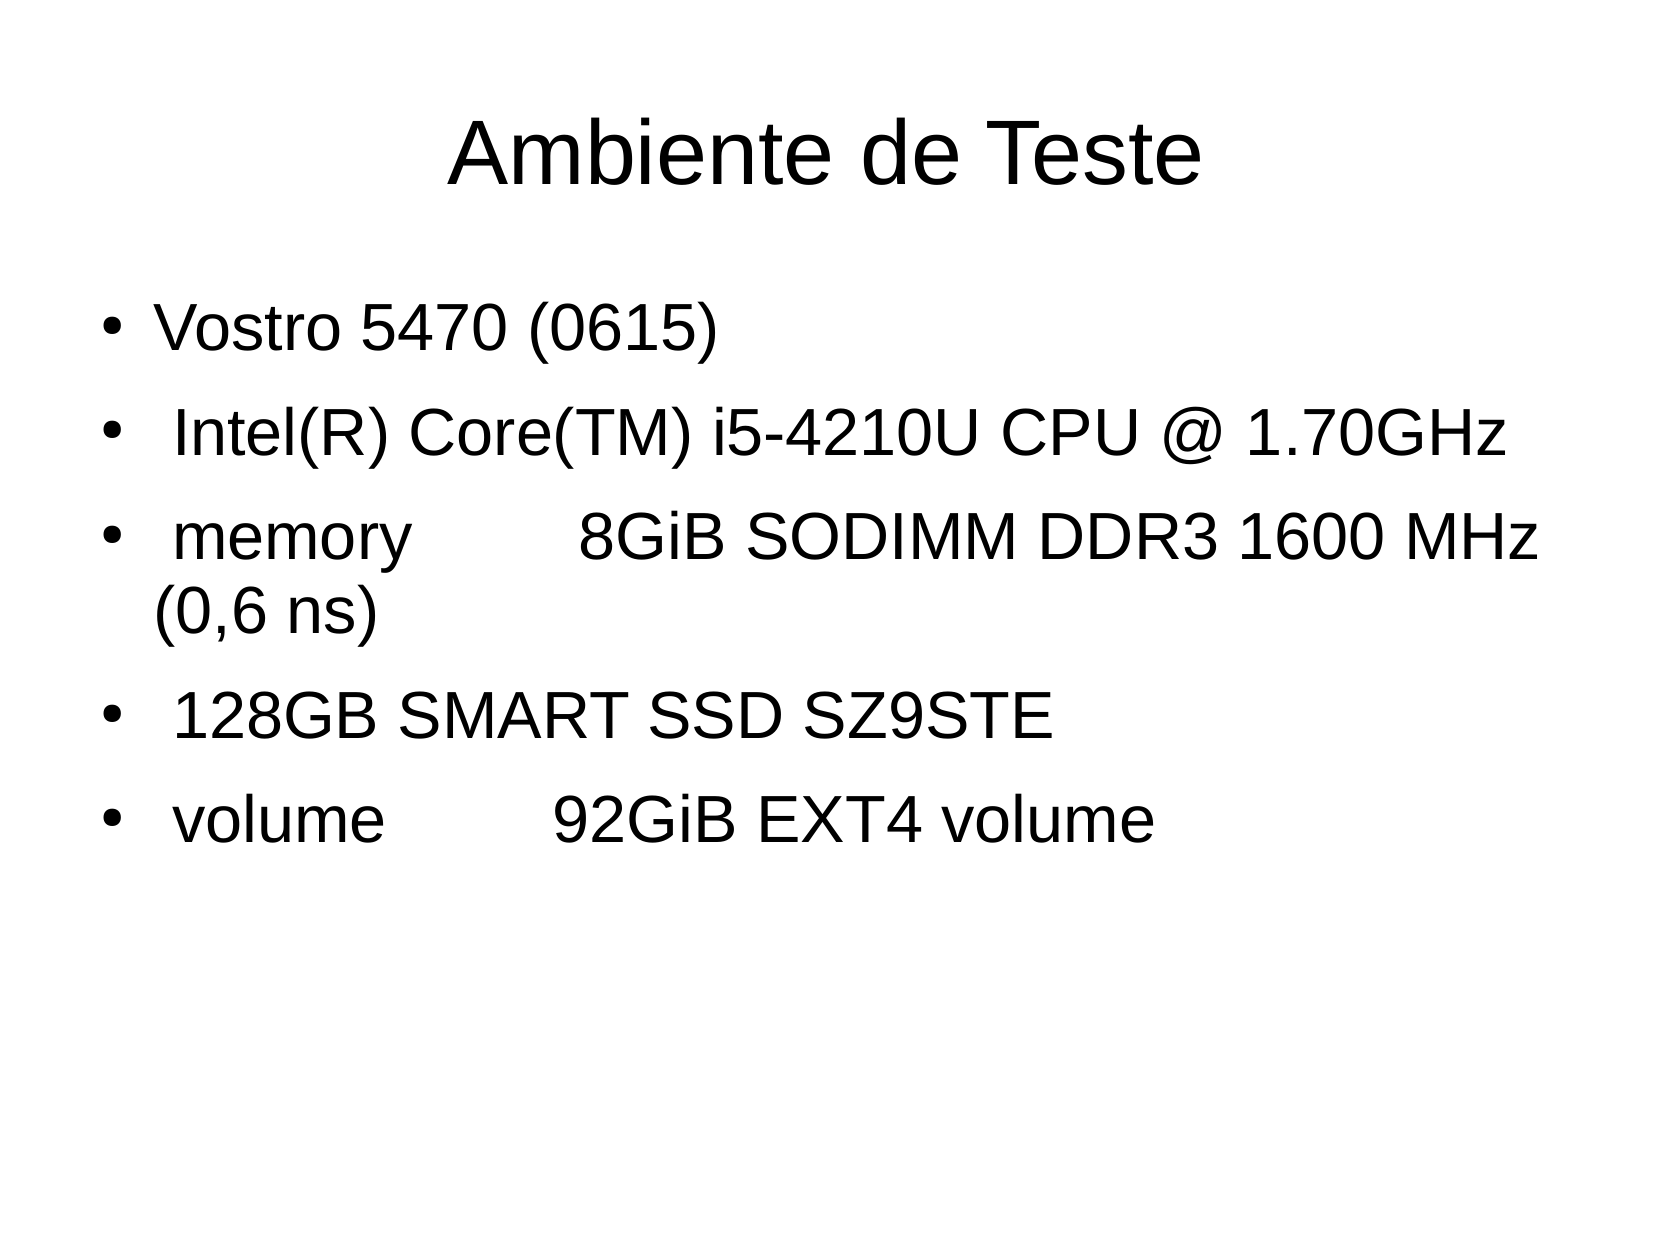

# Ambiente de Teste
Vostro 5470 (0615)
 Intel(R) Core(TM) i5-4210U CPU @ 1.70GHz
 memory 8GiB SODIMM DDR3 1600 MHz (0,6 ns)
 128GB SMART SSD SZ9STE
 volume 92GiB EXT4 volume